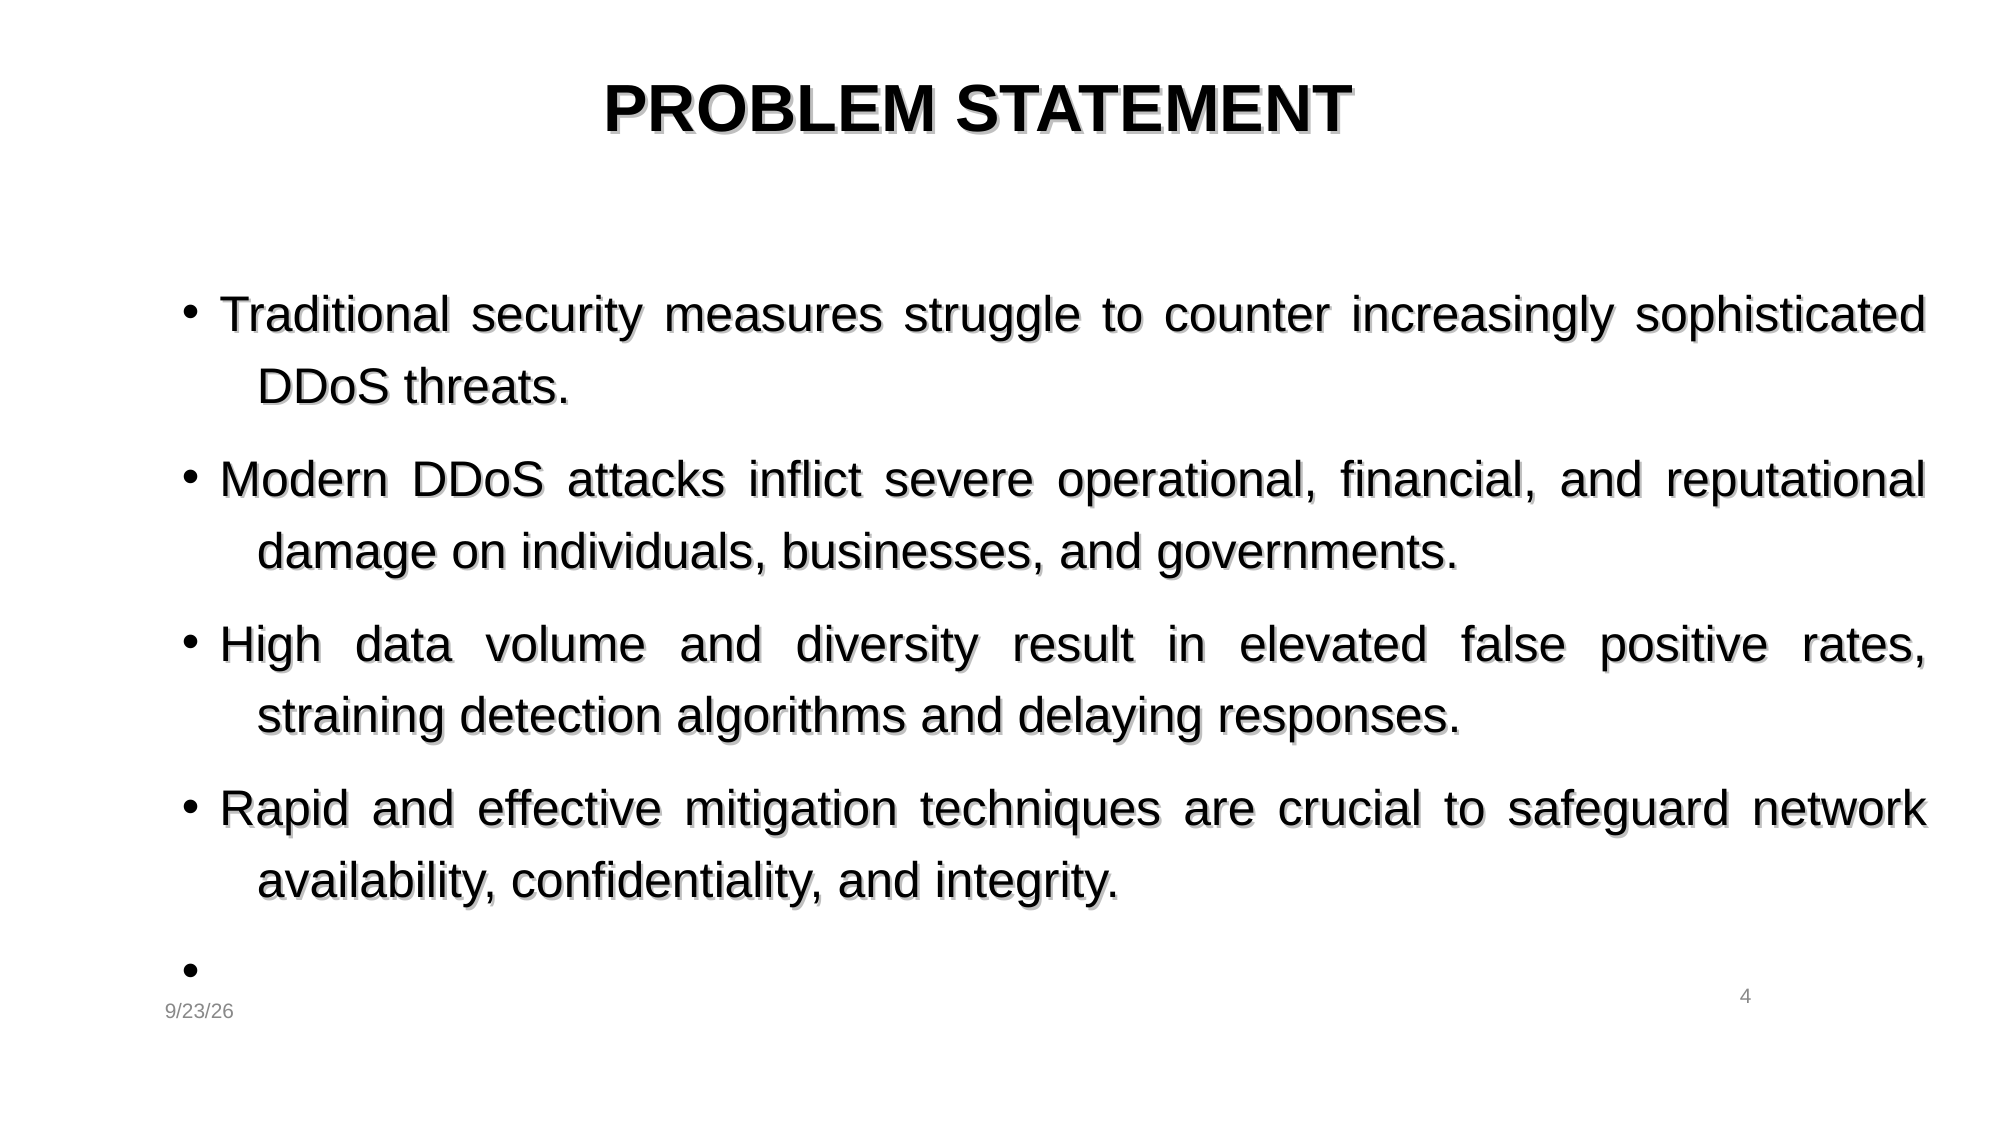

# Problem statement
Traditional security measures struggle to counter increasingly sophisticated DDoS threats.
Modern DDoS attacks inflict severe operational, financial, and reputational damage on individuals, businesses, and governments.
High data volume and diversity result in elevated false positive rates, straining detection algorithms and delaying responses.
Rapid and effective mitigation techniques are crucial to safeguard network availability, confidentiality, and integrity.
4